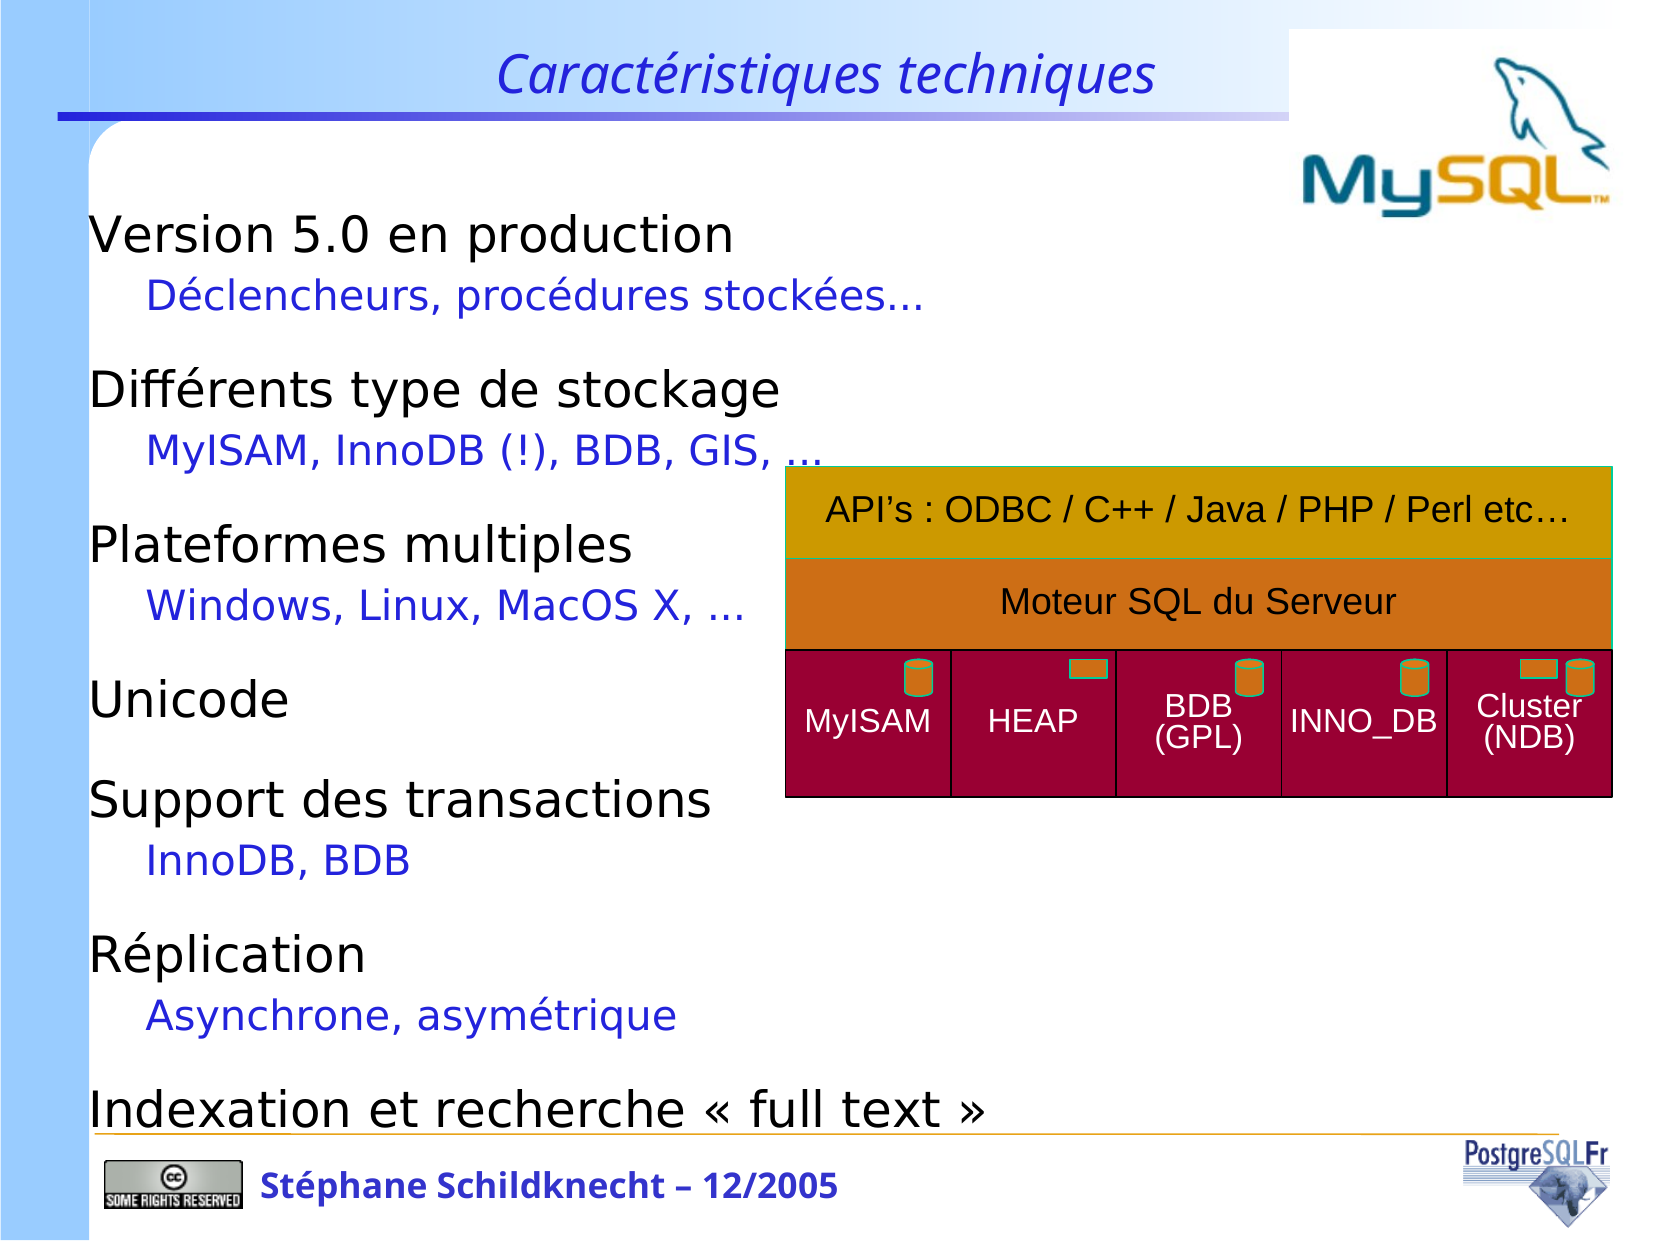

# Caractéristiques techniques
Version 5.0 en production
Déclencheurs, procédures stockées...
Différents type de stockage
MyISAM, InnoDB (!), BDB, GIS, ...
Plateformes multiples
Windows, Linux, MacOS X, ...
Unicode
Support des transactions
InnoDB, BDB
Réplication
Asynchrone, asymétrique
Indexation et recherche « full text »
API’s : ODBC / C++ / Java / PHP / Perl etc…
Moteur SQL du Serveur
MyISAM
HEAP
BDB
(GPL)
INNO_DB
Cluster
(NDB)